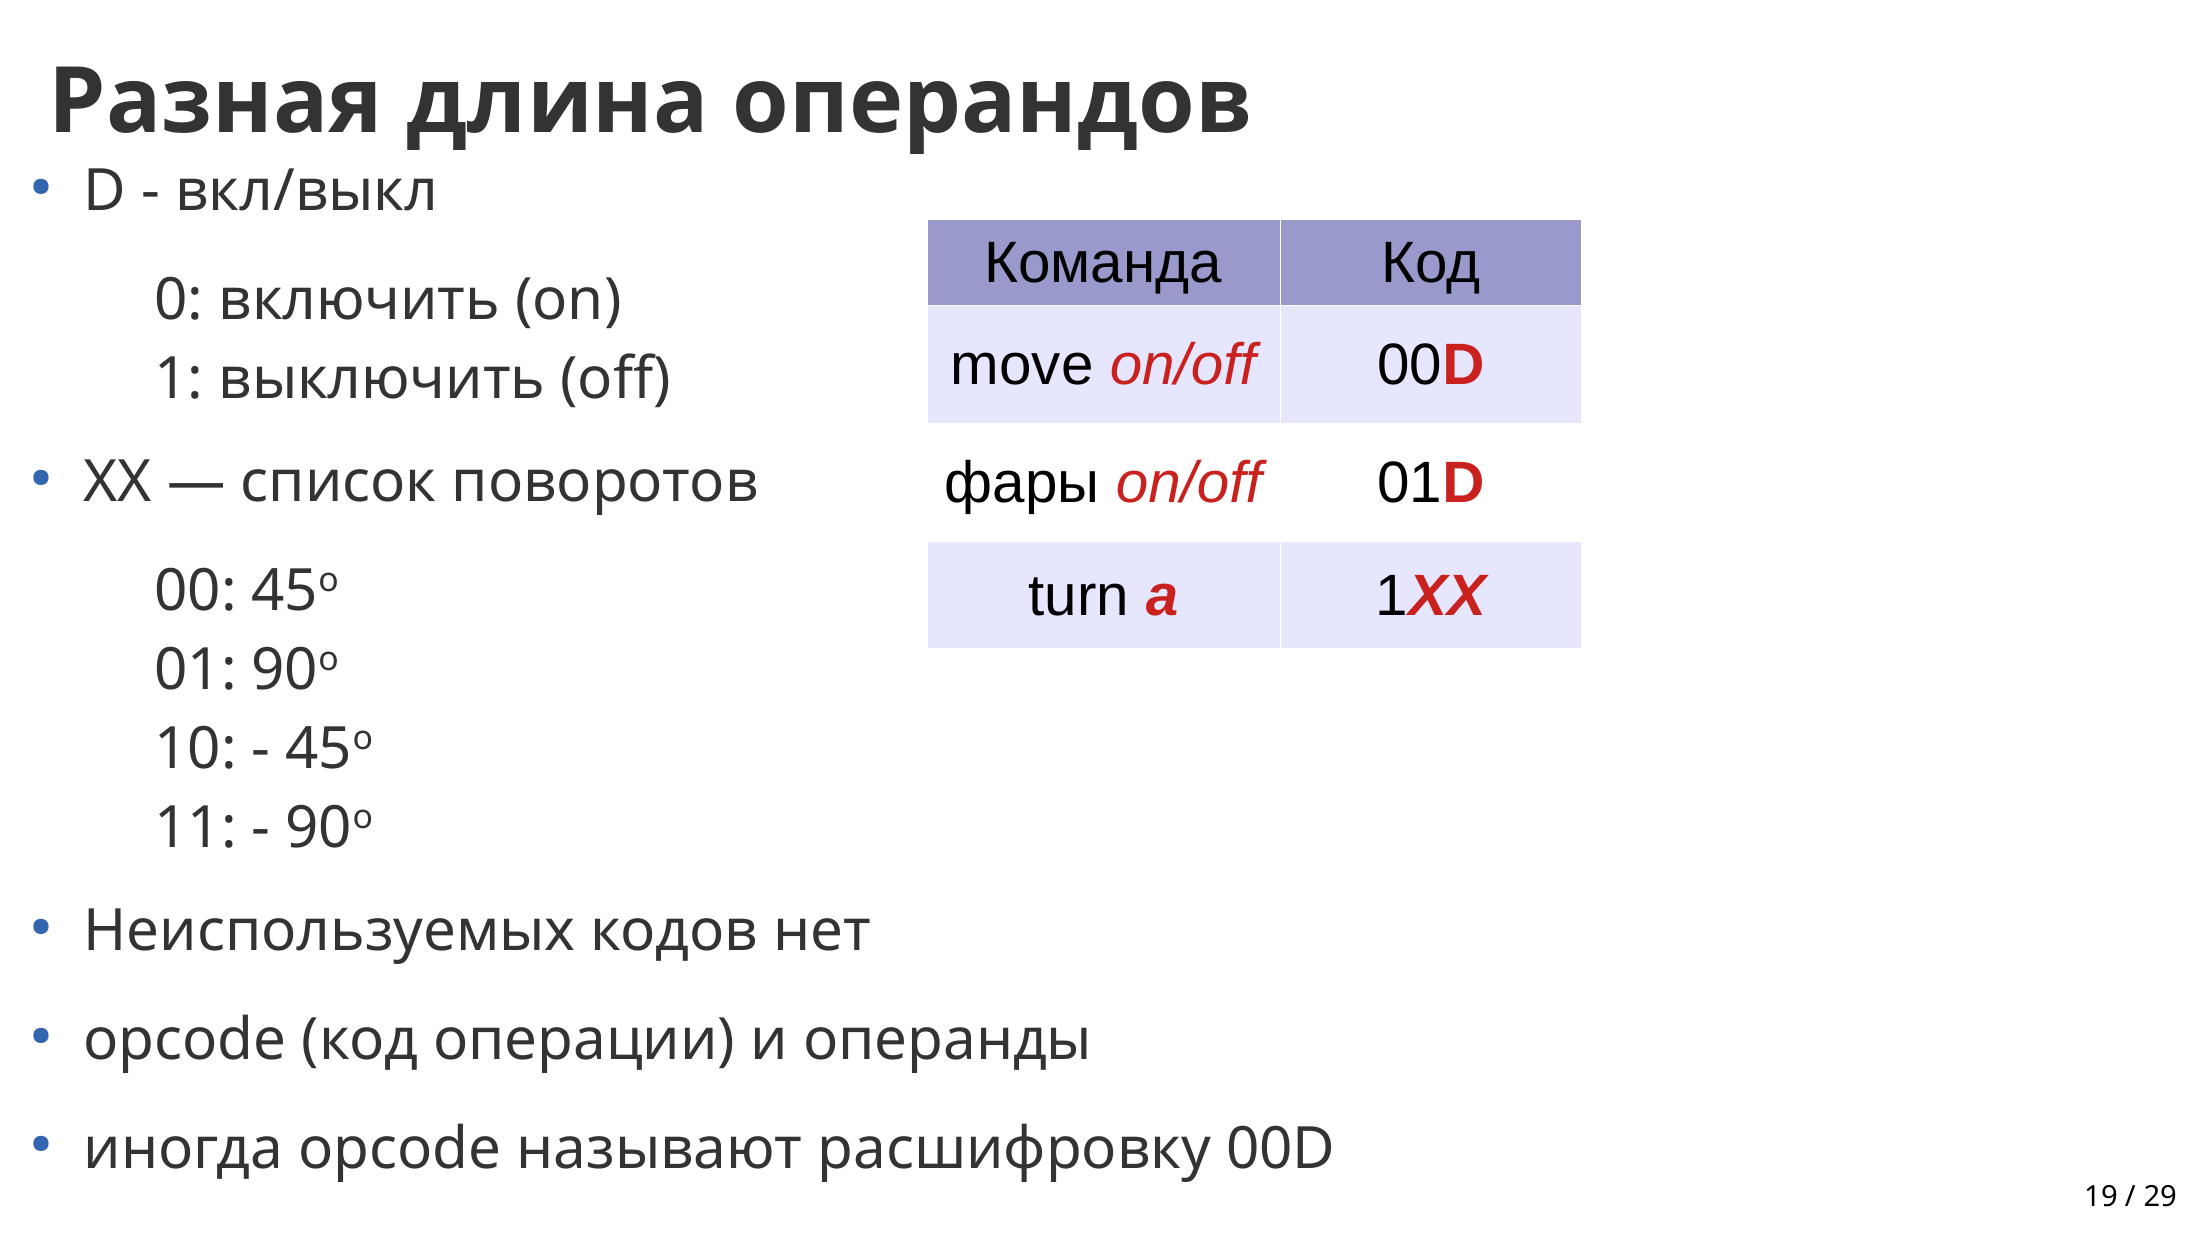

# Разная длина операндов
D - вкл/выкл
0: включить (on)
1: выключить (off)
ХХ — список поворотов
00: 45o
01: 90o
10: - 45o
11: - 90o
Неиспользуемых кодов нет
opcode (код операции) и операнды
иногда opcode называют расшифровку 00D
| Команда | Код |
| --- | --- |
| move on/off | 00D |
| фары on/off | 01D |
| turn a | 1XX |
19